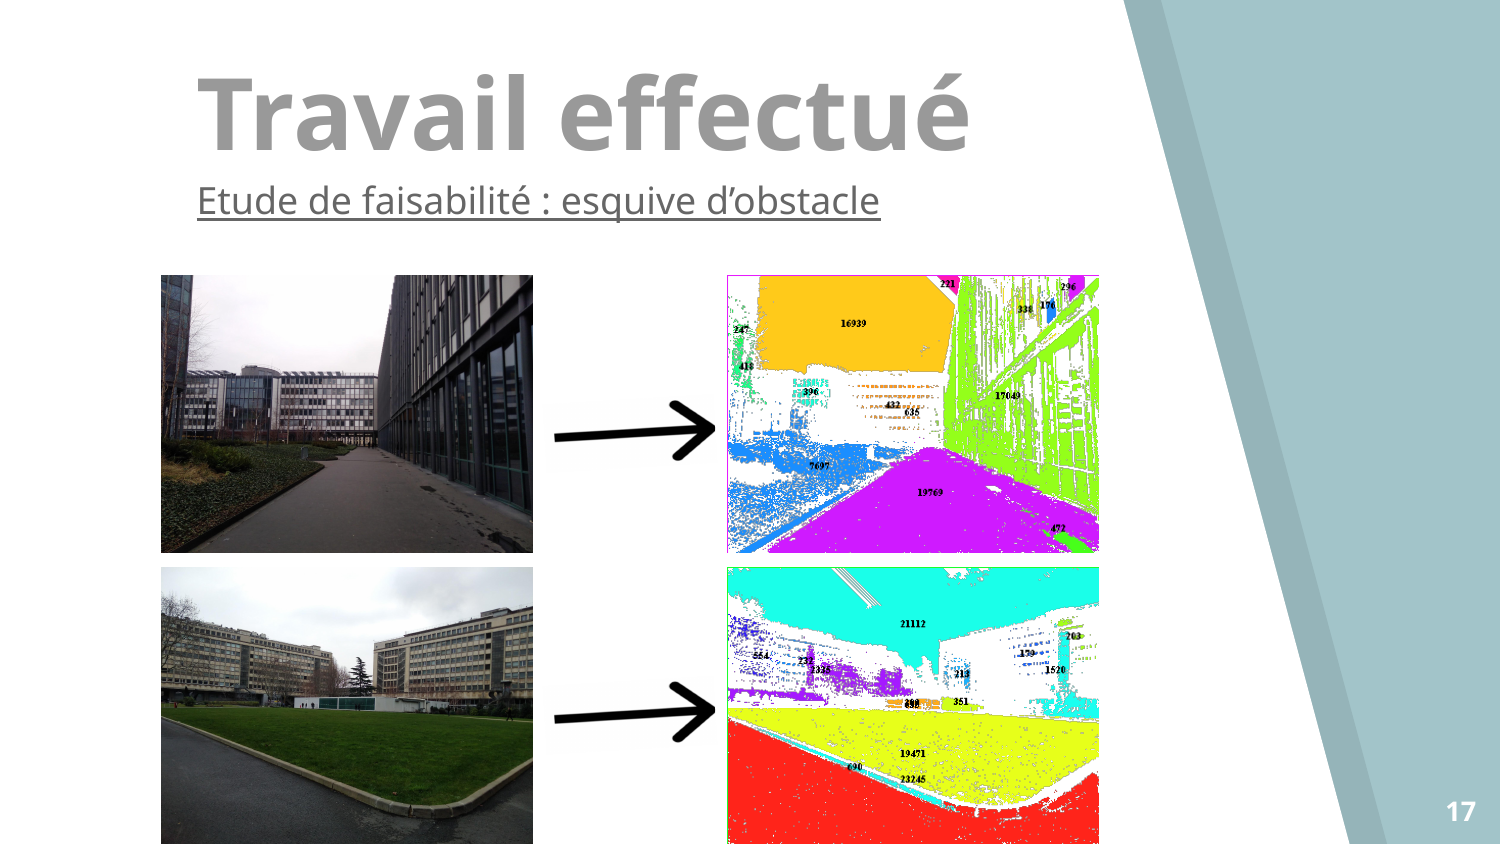

# Travail effectué
Etude de faisabilité : esquive d’obstacle
17